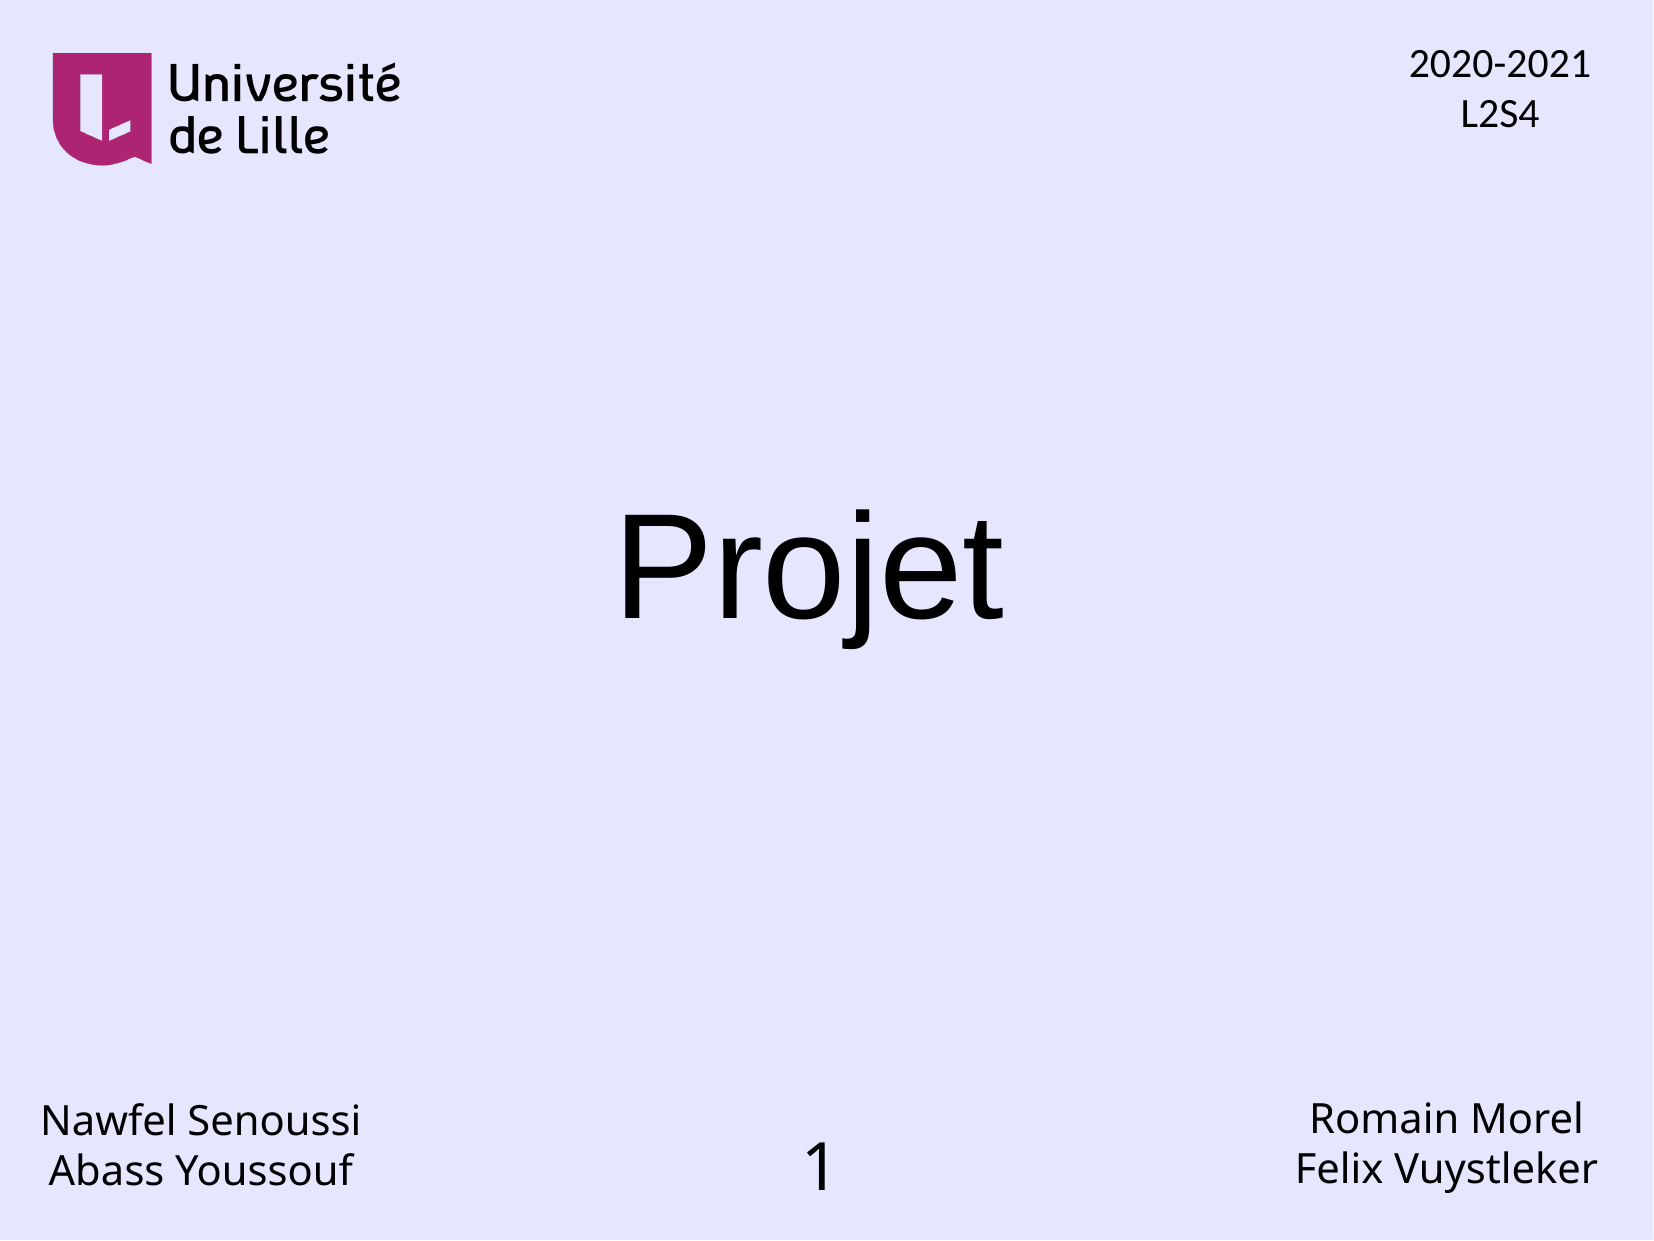

2020-2021
L2S4
# Projet
Romain Morel
Felix Vuystleker
Nawfel Senoussi
Abass Youssouf
1